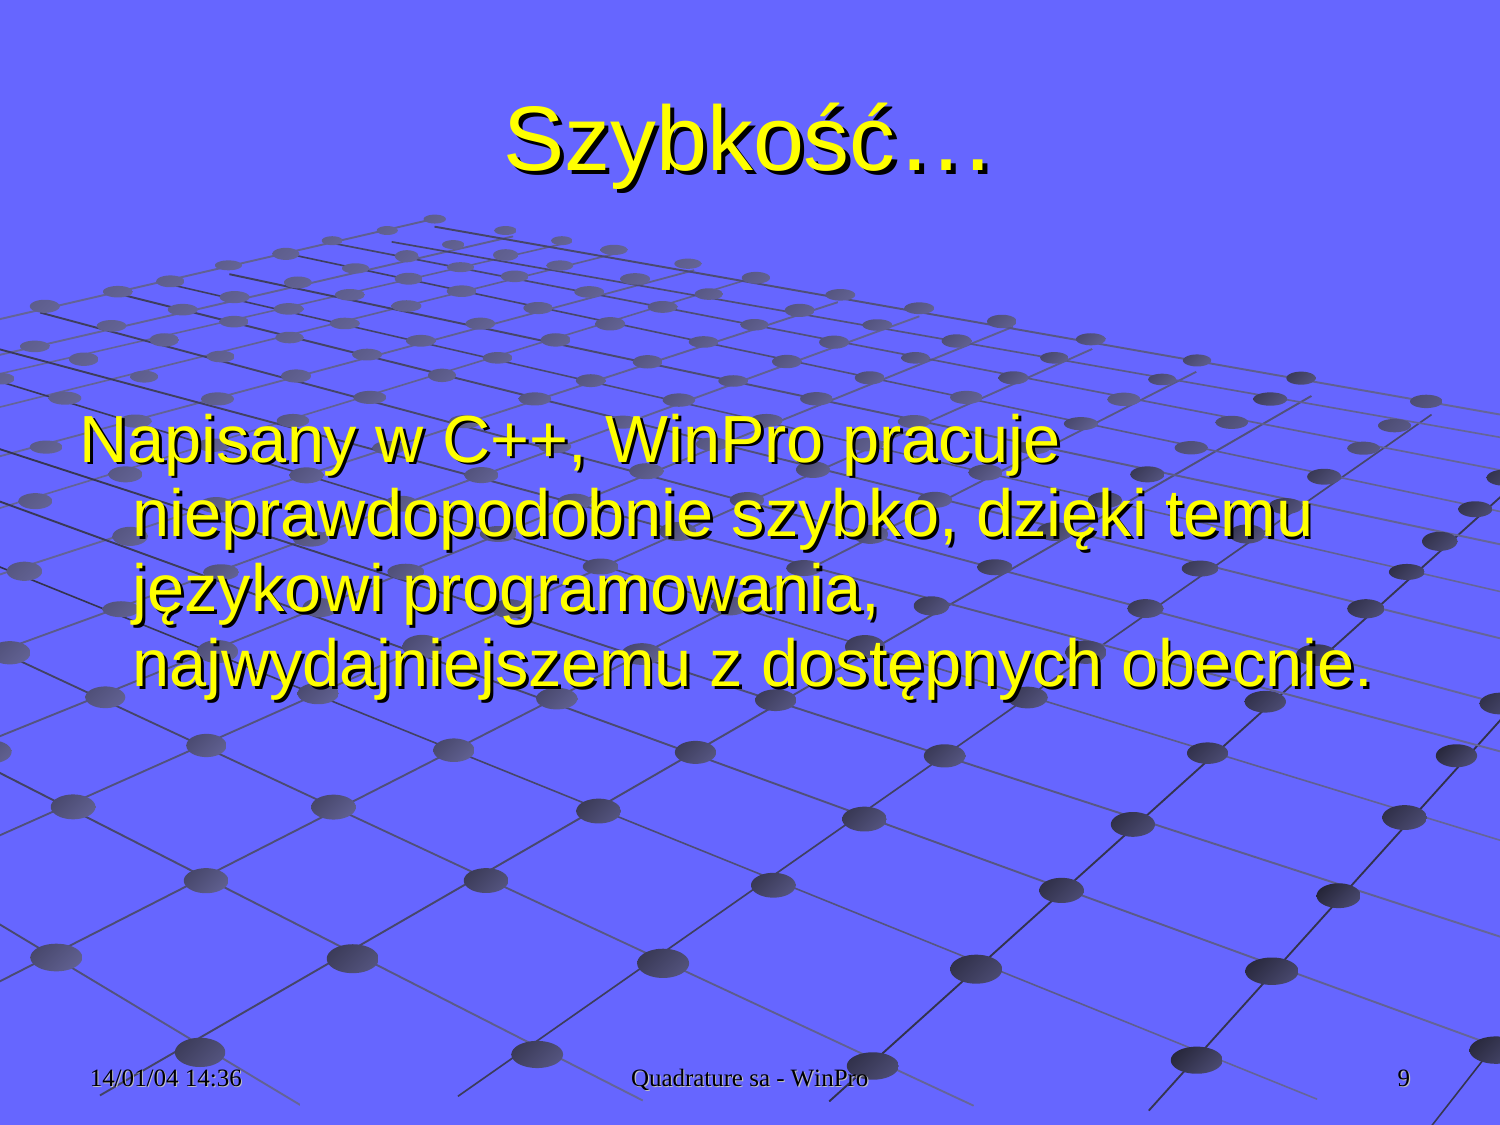

# Szybkość…
Napisany w C++, WinPro pracuje nieprawdopodobnie szybko, dzięki temu językowi programowania, najwydajniejszemu z dostępnych obecnie.